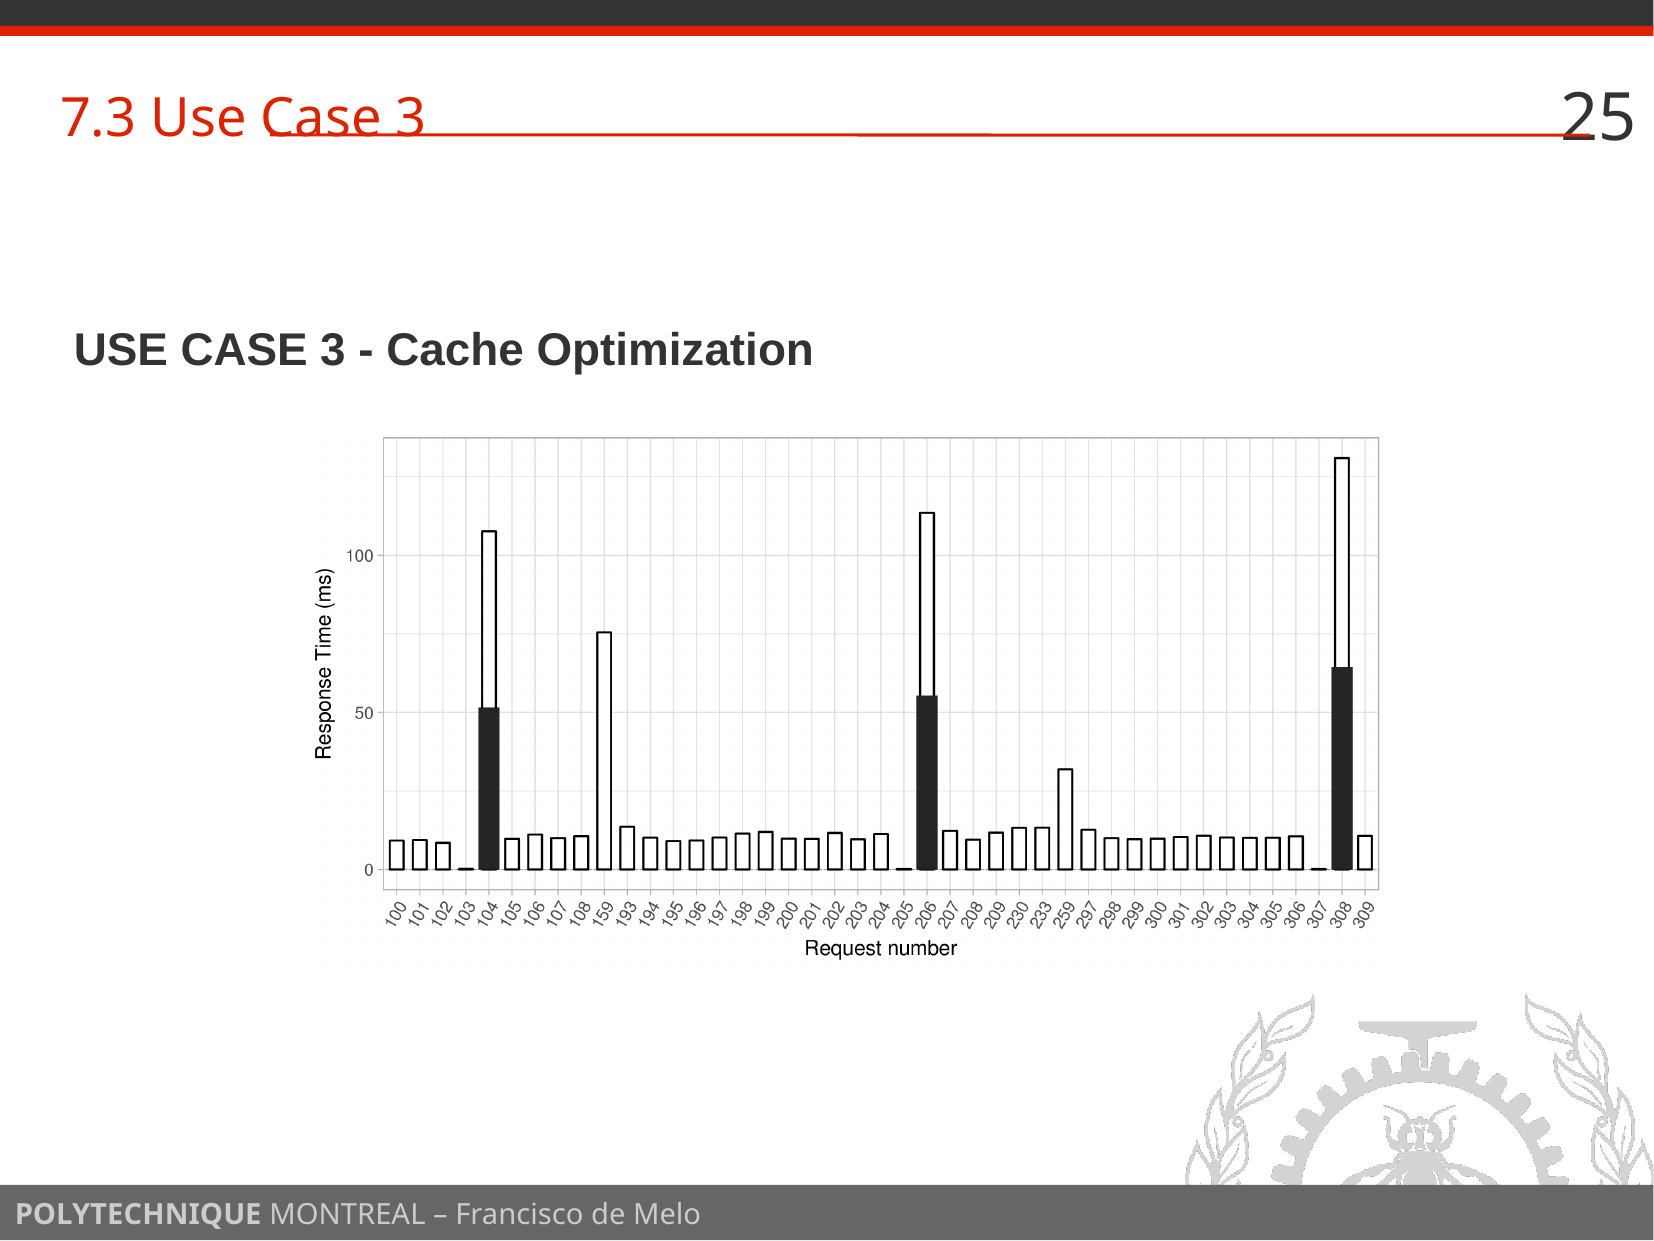

7.3 Use Case 3
25
USE CASE 3 - Cache Optimization
POLYTECHNIQUE MONTREAL – Francisco de Melo